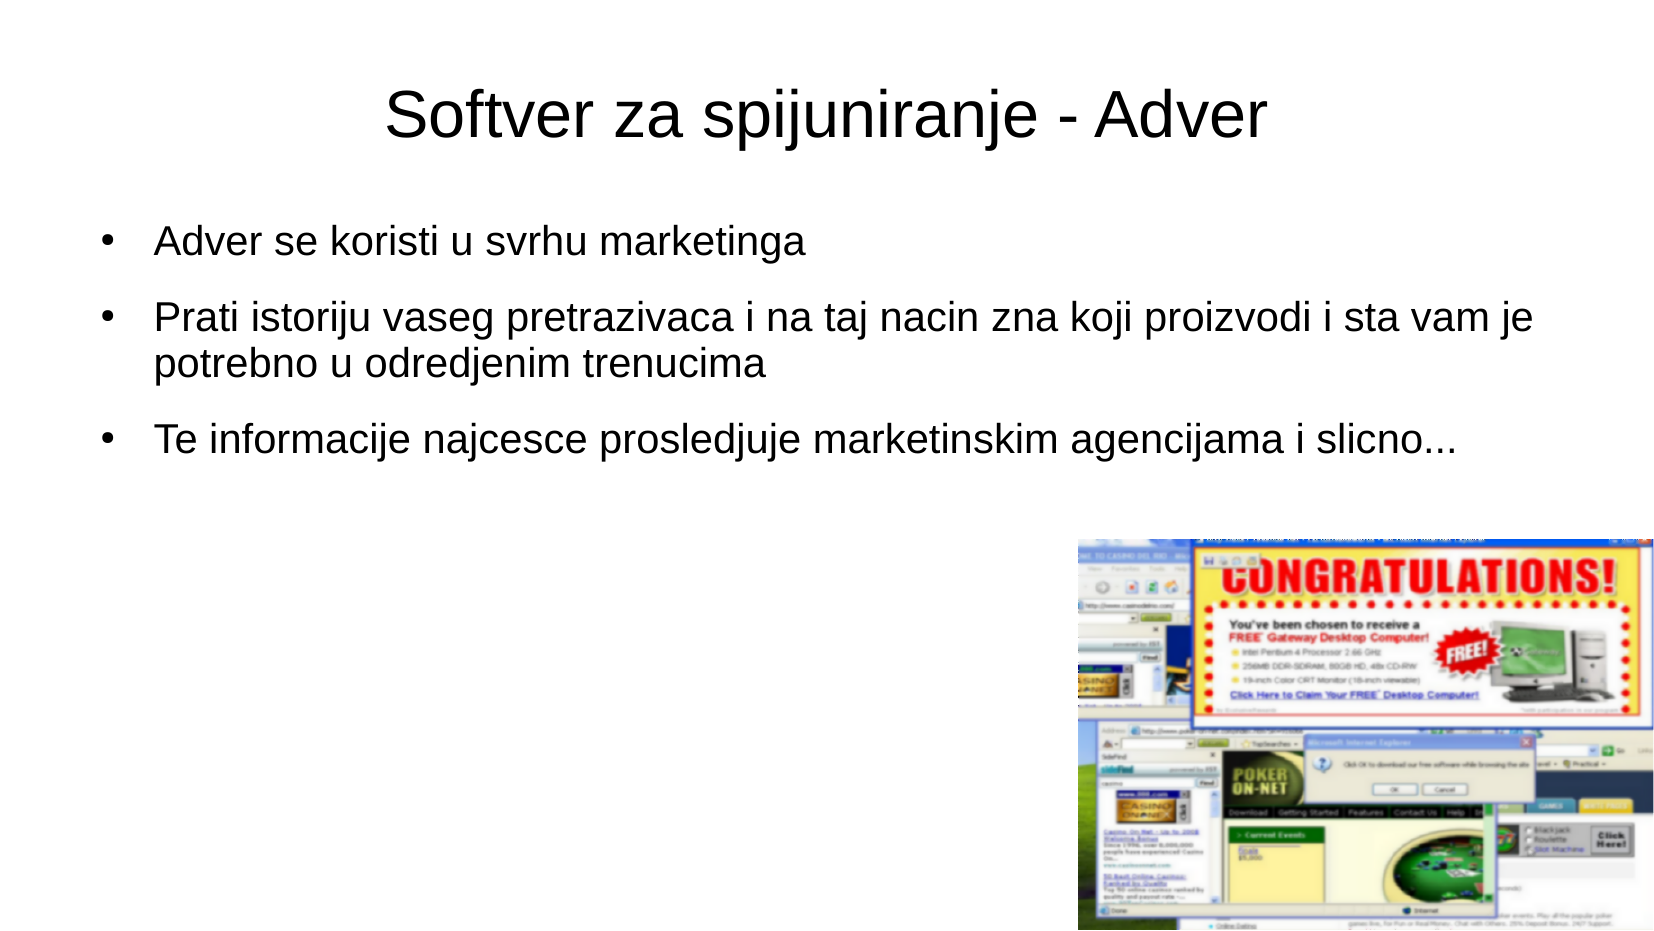

# Softver za spijuniranje - Adver
Adver se koristi u svrhu marketinga
Prati istoriju vaseg pretrazivaca i na taj nacin zna koji proizvodi i sta vam je potrebno u odredjenim trenucima
Te informacije najcesce prosledjuje marketinskim agencijama i slicno...